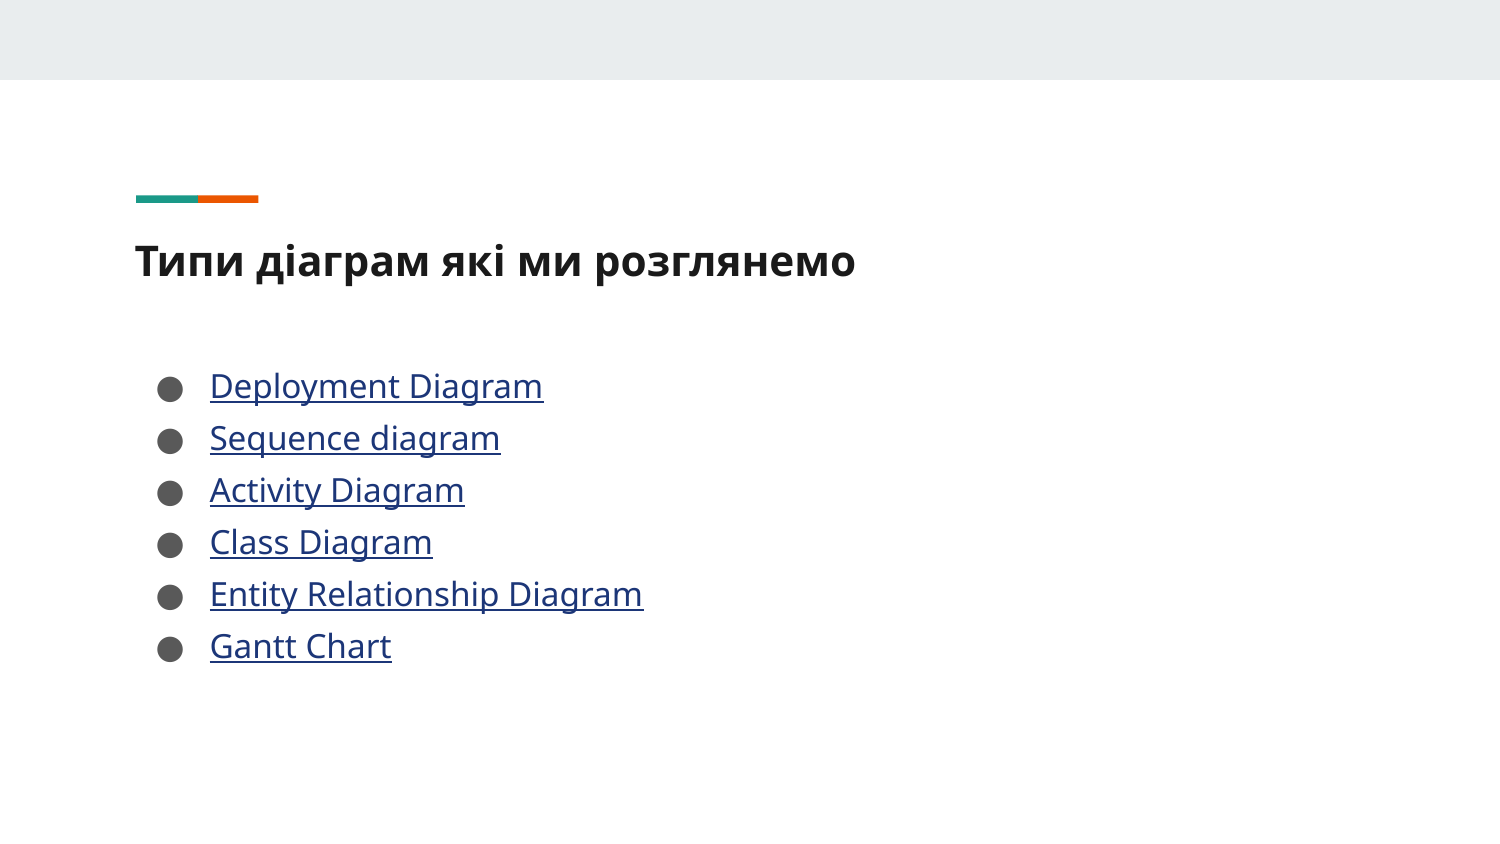

# Типи діаграм які ми розглянемо
Deployment Diagram
Sequence diagram
Activity Diagram
Class Diagram
Entity Relationship Diagram
Gantt Chart